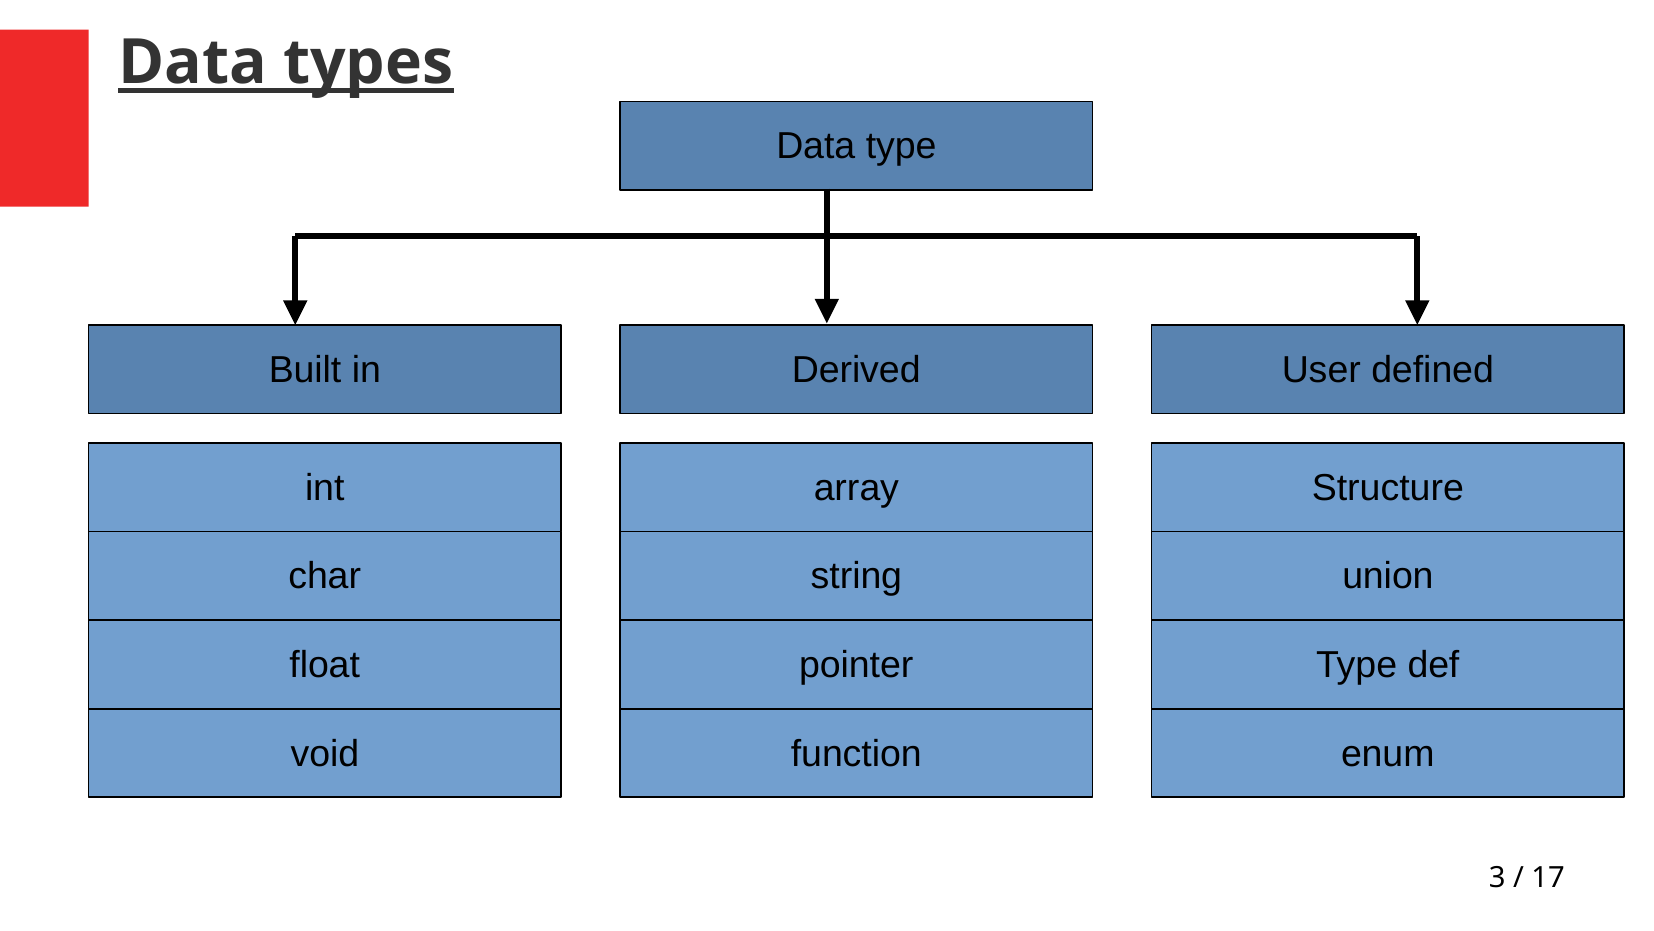

# Data types
Data type
Built in
Derived
array
string
pointer
function
User defined
int
Structure
char
union
float
Type def
void
enum
3